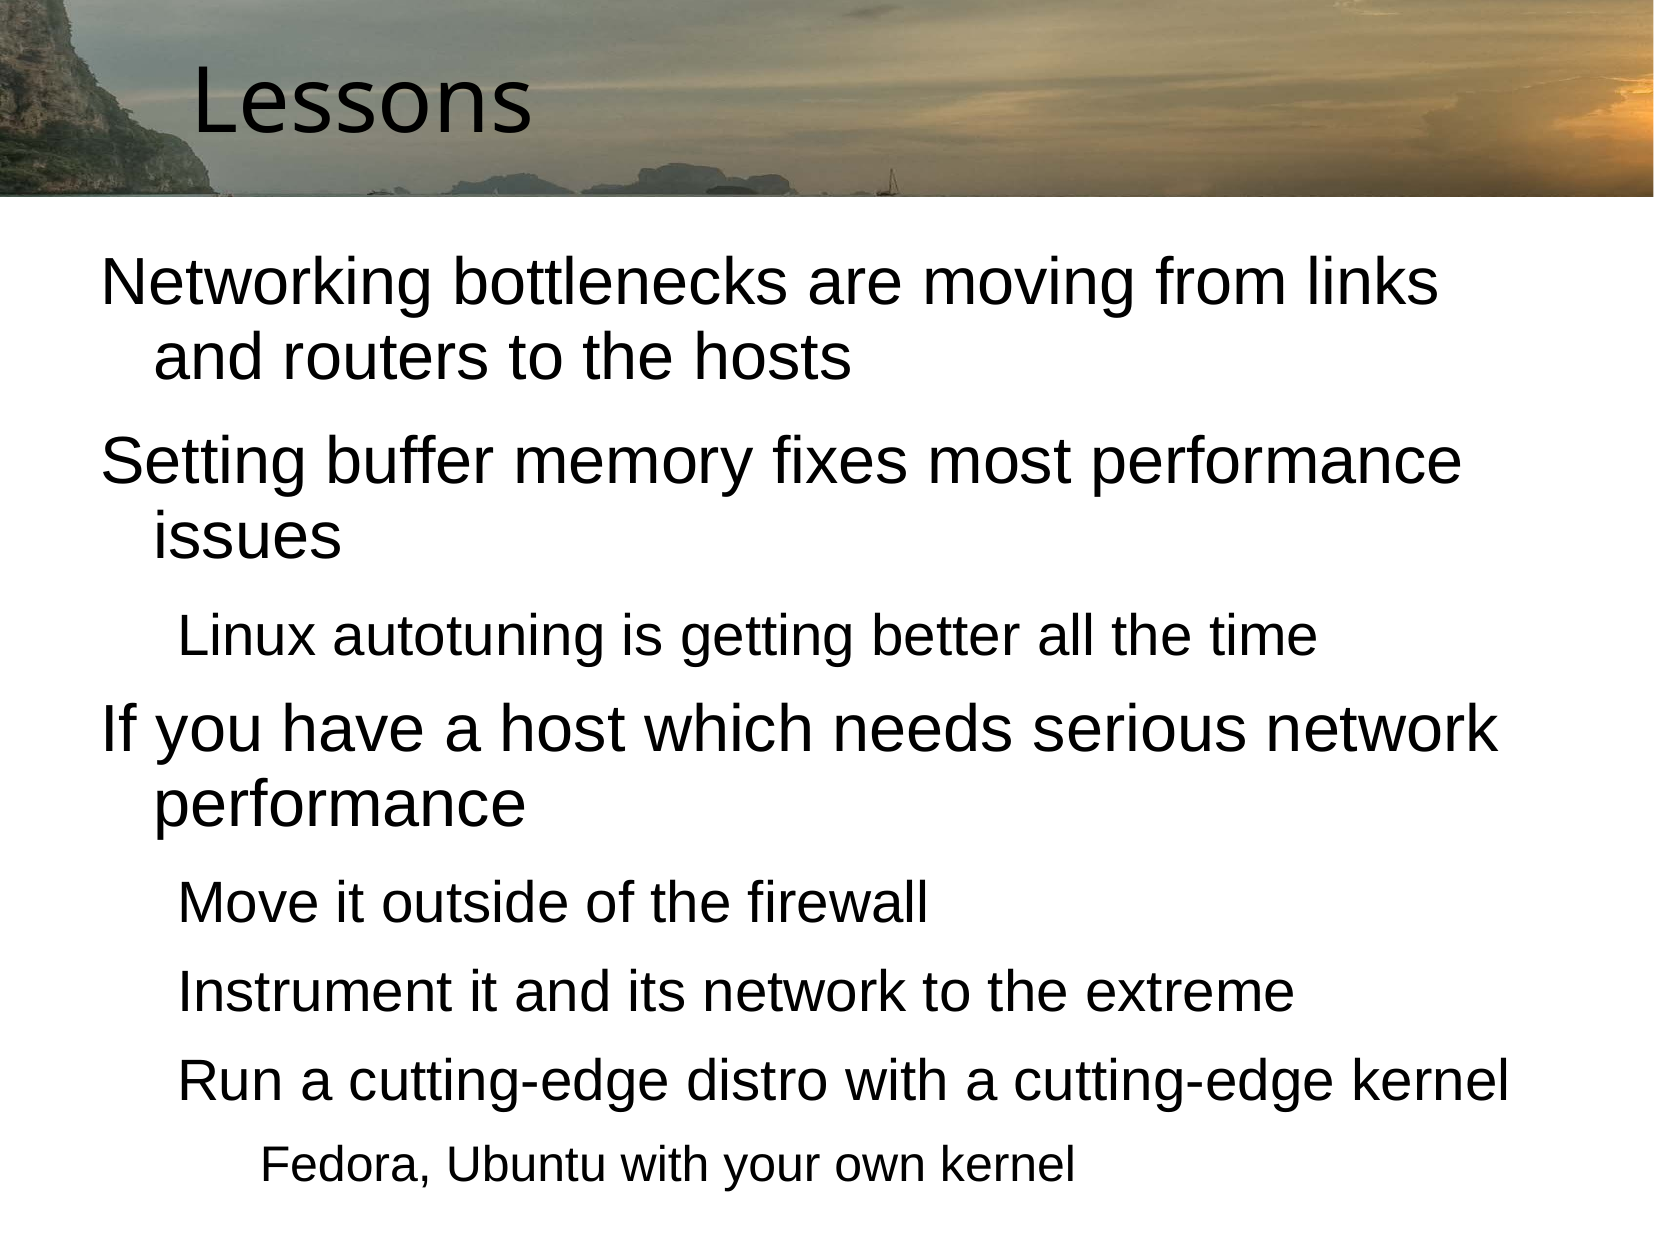

# Lessons
Networking bottlenecks are moving from links and routers to the hosts
Setting buffer memory fixes most performance issues
Linux autotuning is getting better all the time
If you have a host which needs serious network performance
Move it outside of the firewall
Instrument it and its network to the extreme
Run a cutting-edge distro with a cutting-edge kernel
Fedora, Ubuntu with your own kernel